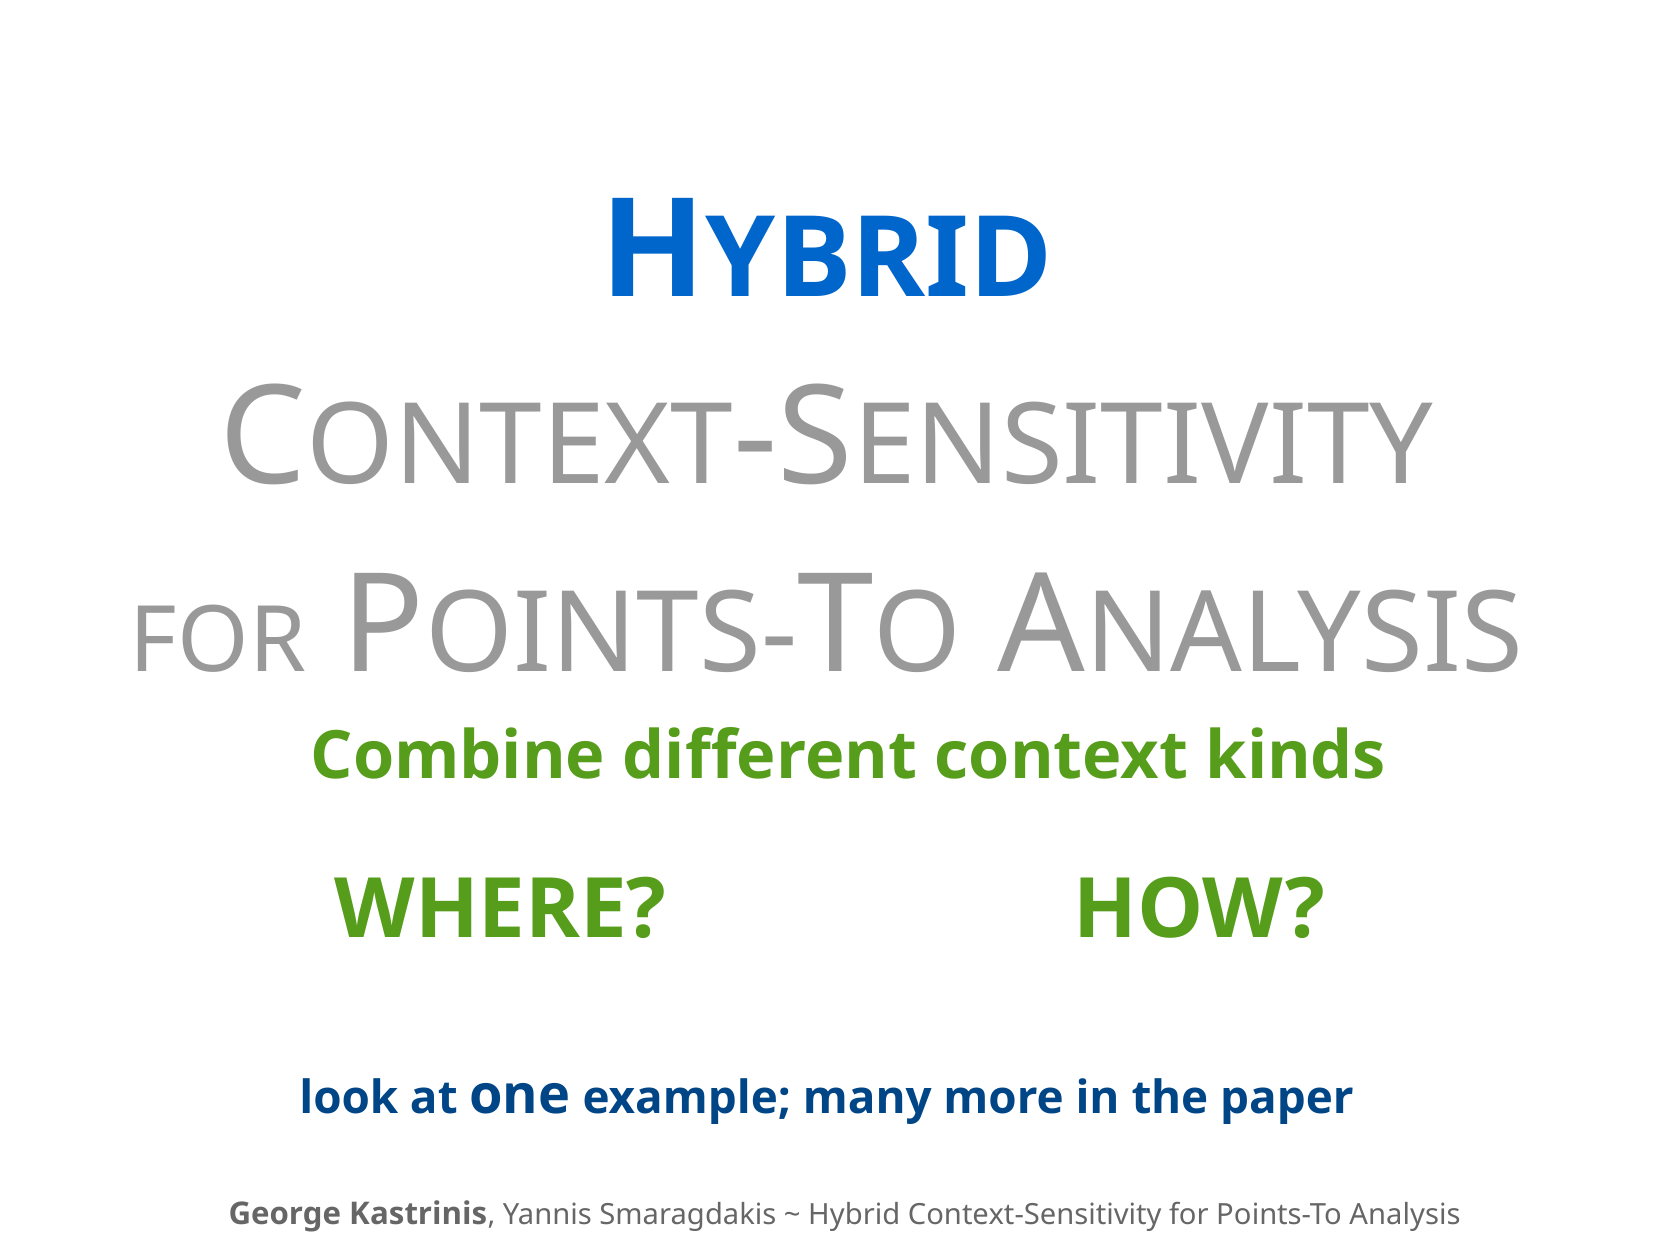

HYBRID
CONTEXT-SENSITIVITY
FOR POINTS-TO ANALYSIS
Combine different context kinds
WHERE?
HOW?
look at one example; many more in the paper